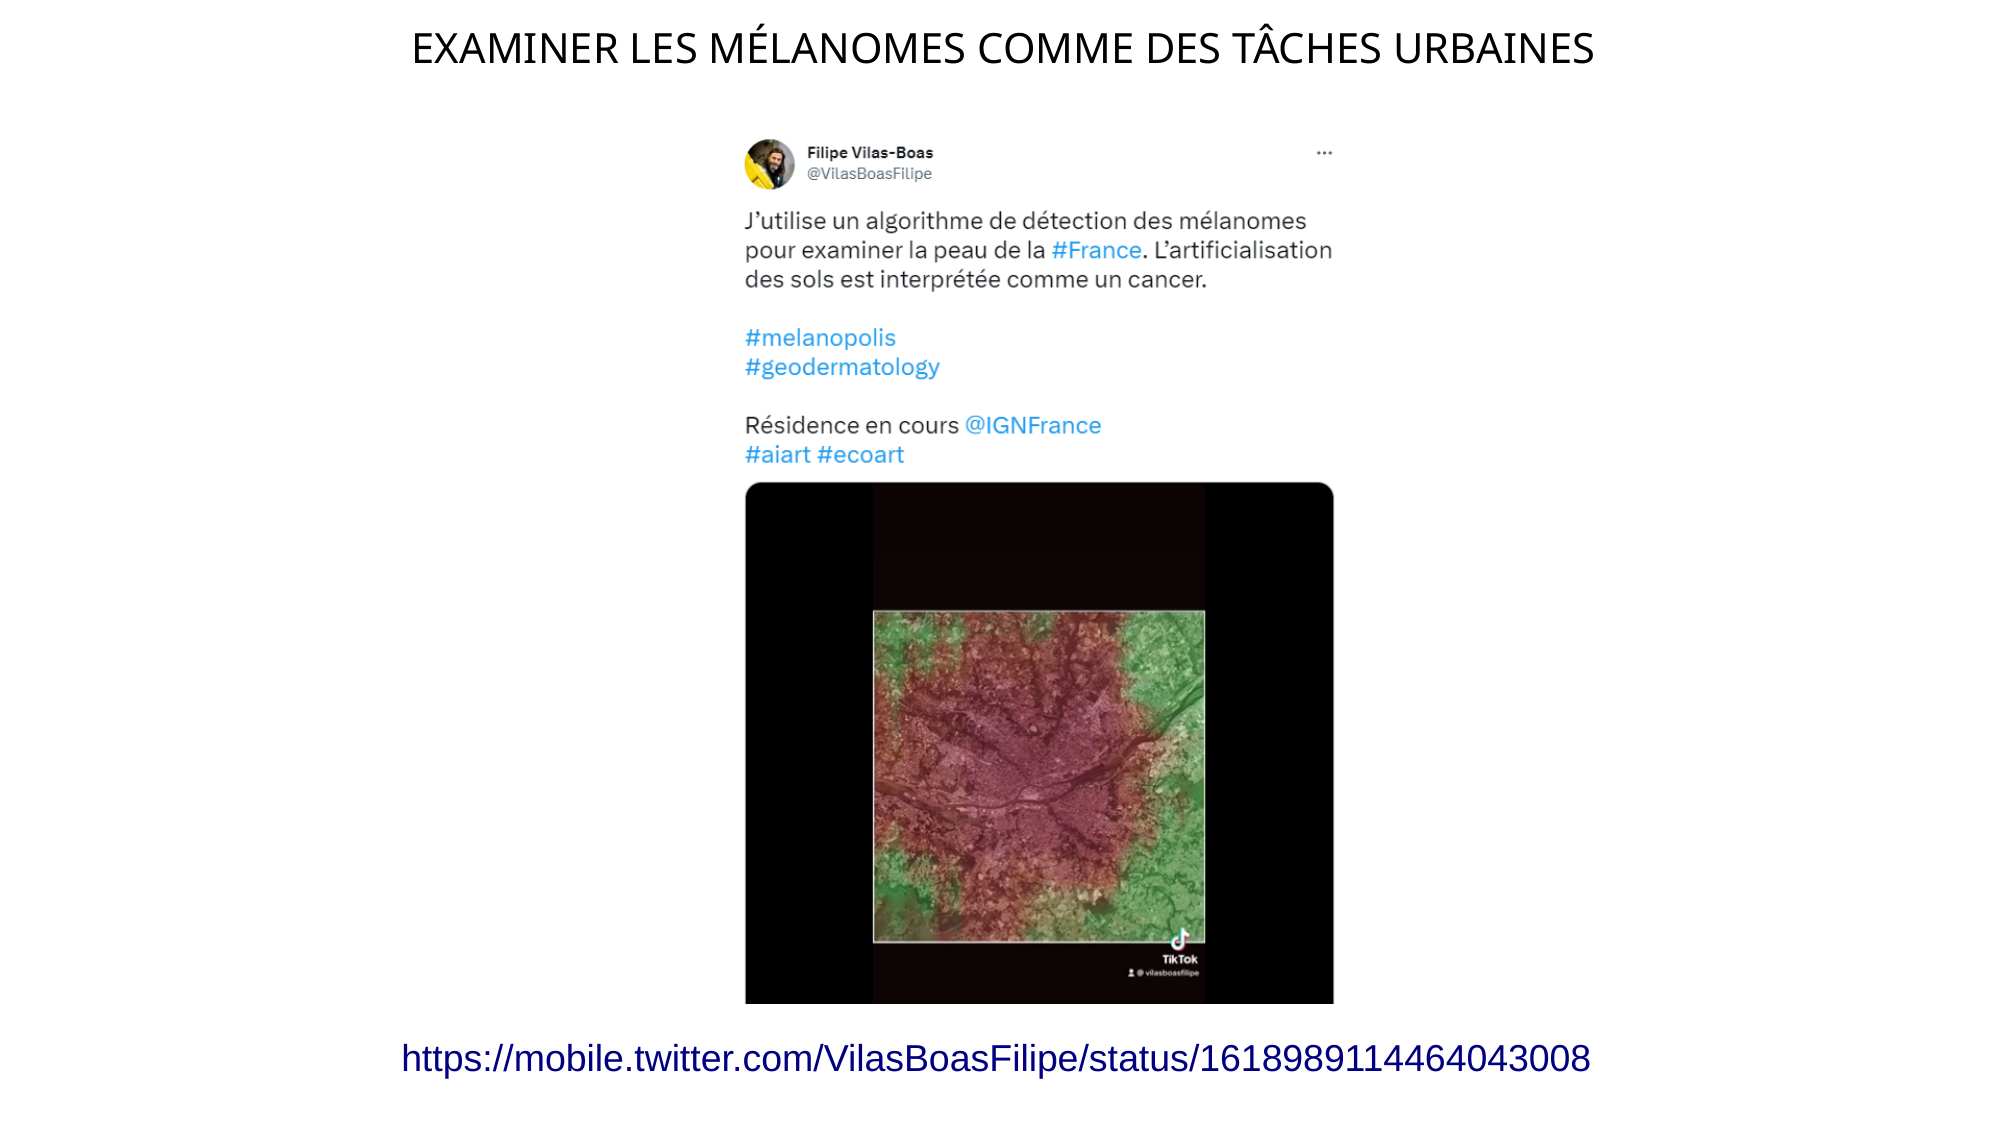

Examiner les mélanomes comme des tâches urbaines
https://mobile.twitter.com/VilasBoasFilipe/status/1618989114464043008